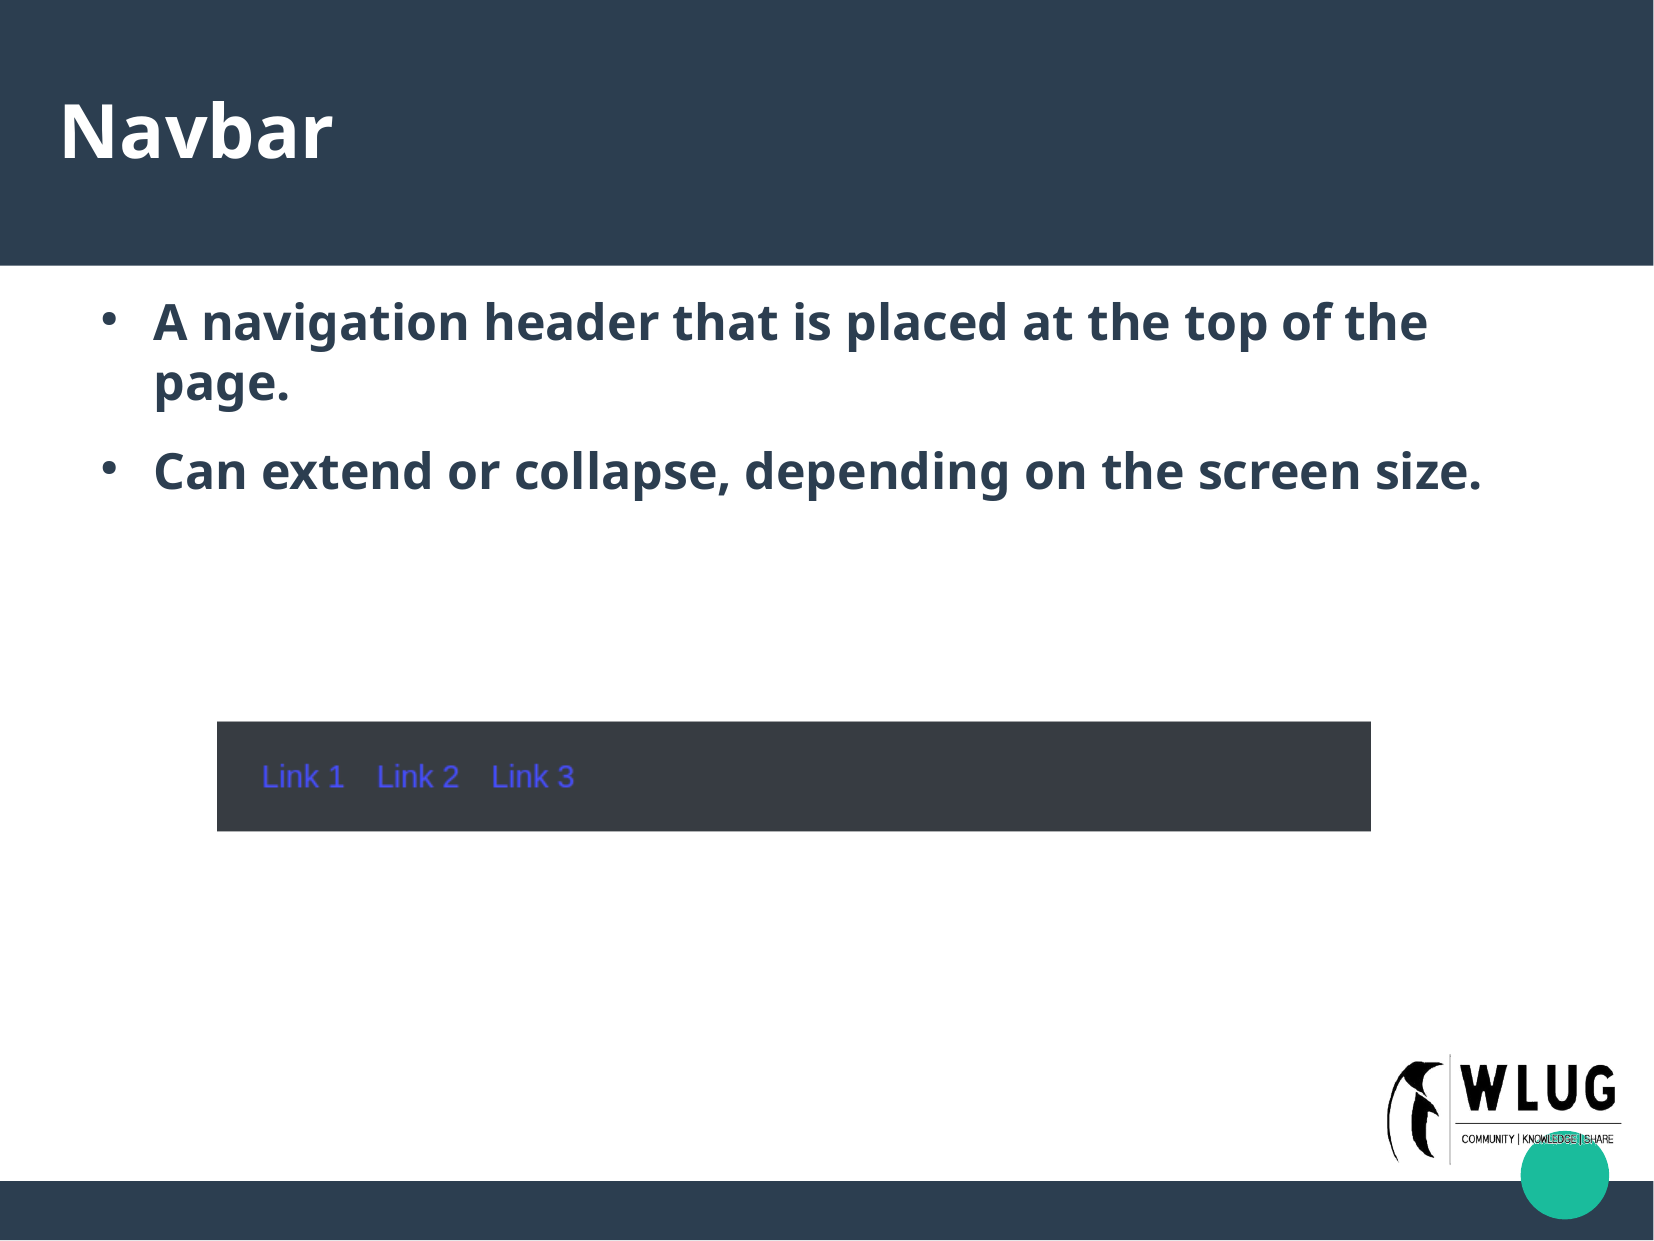

# Navbar
A navigation header that is placed at the top of the page.
Can extend or collapse, depending on the screen size.